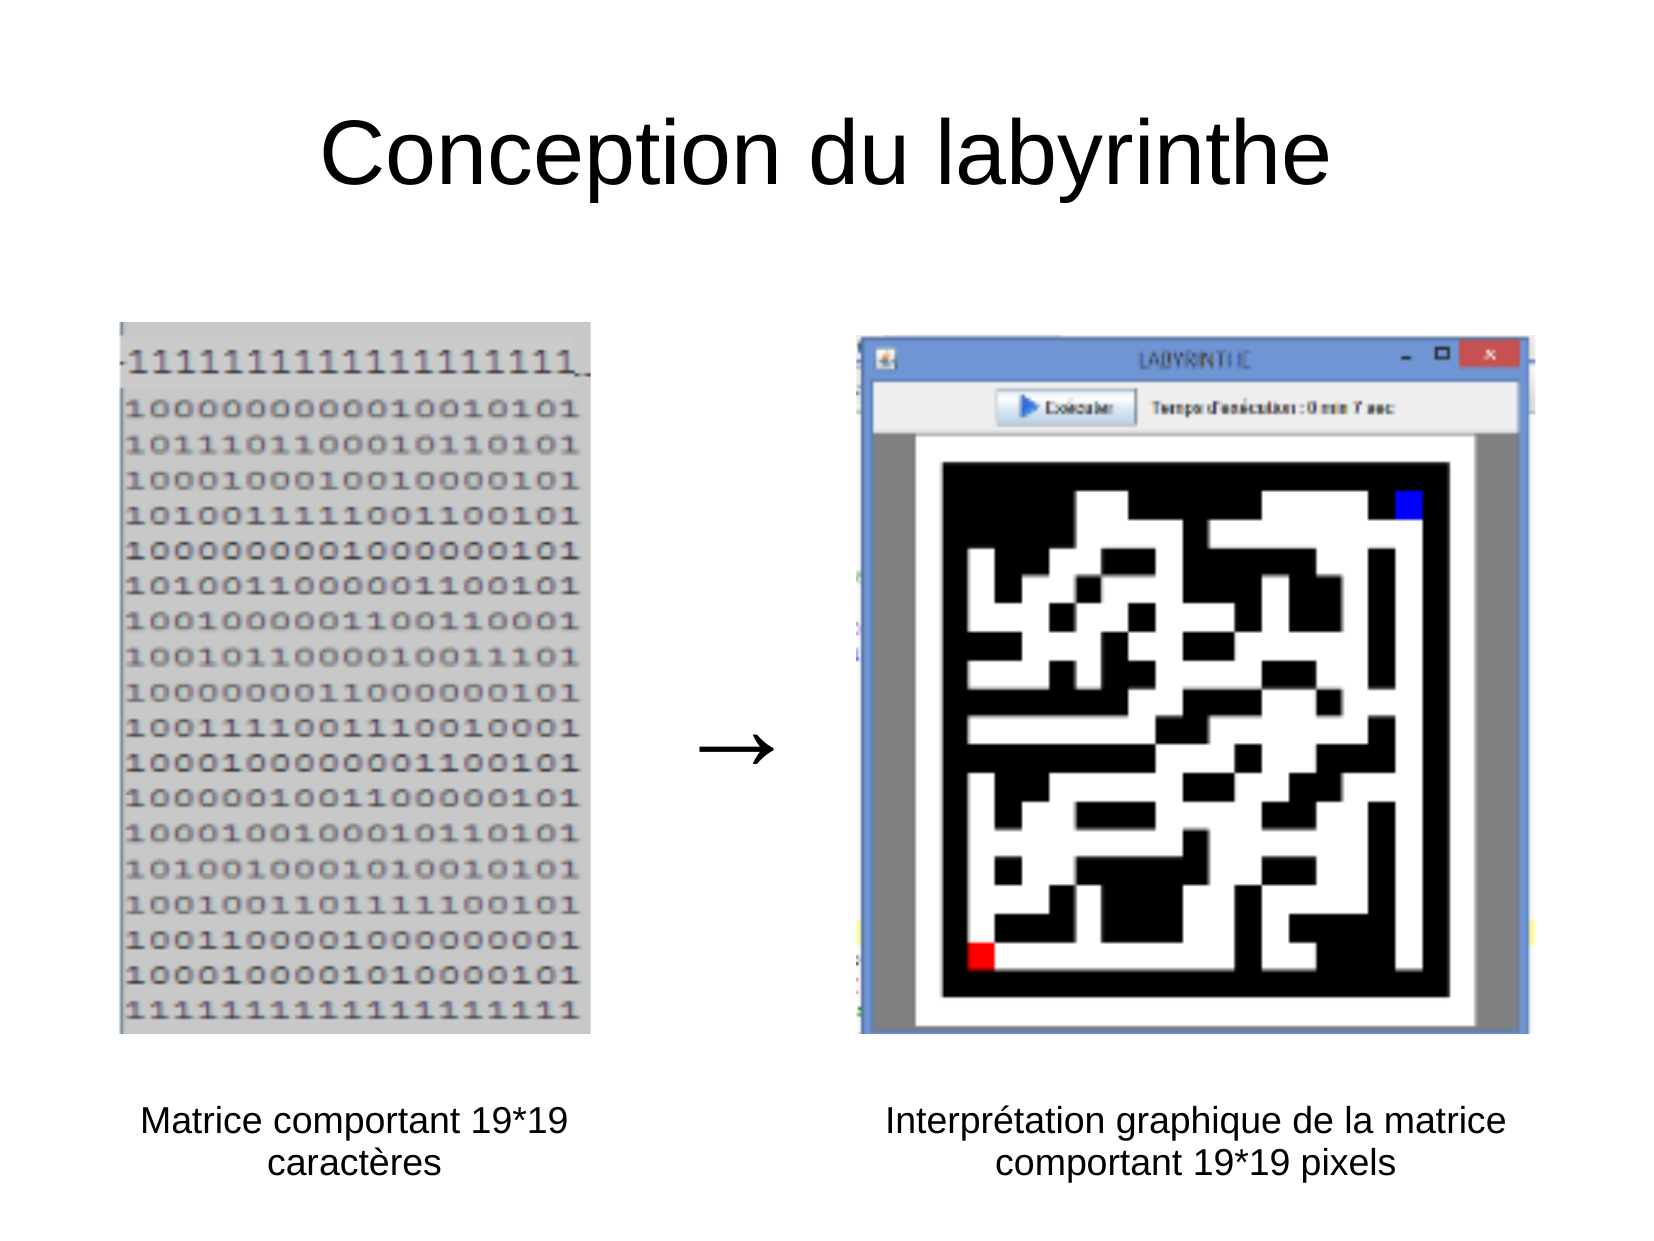

# Conception du labyrinthe
 →
Matrice comportant 19*19 caractères
Interprétation graphique de la matrice comportant 19*19 pixels